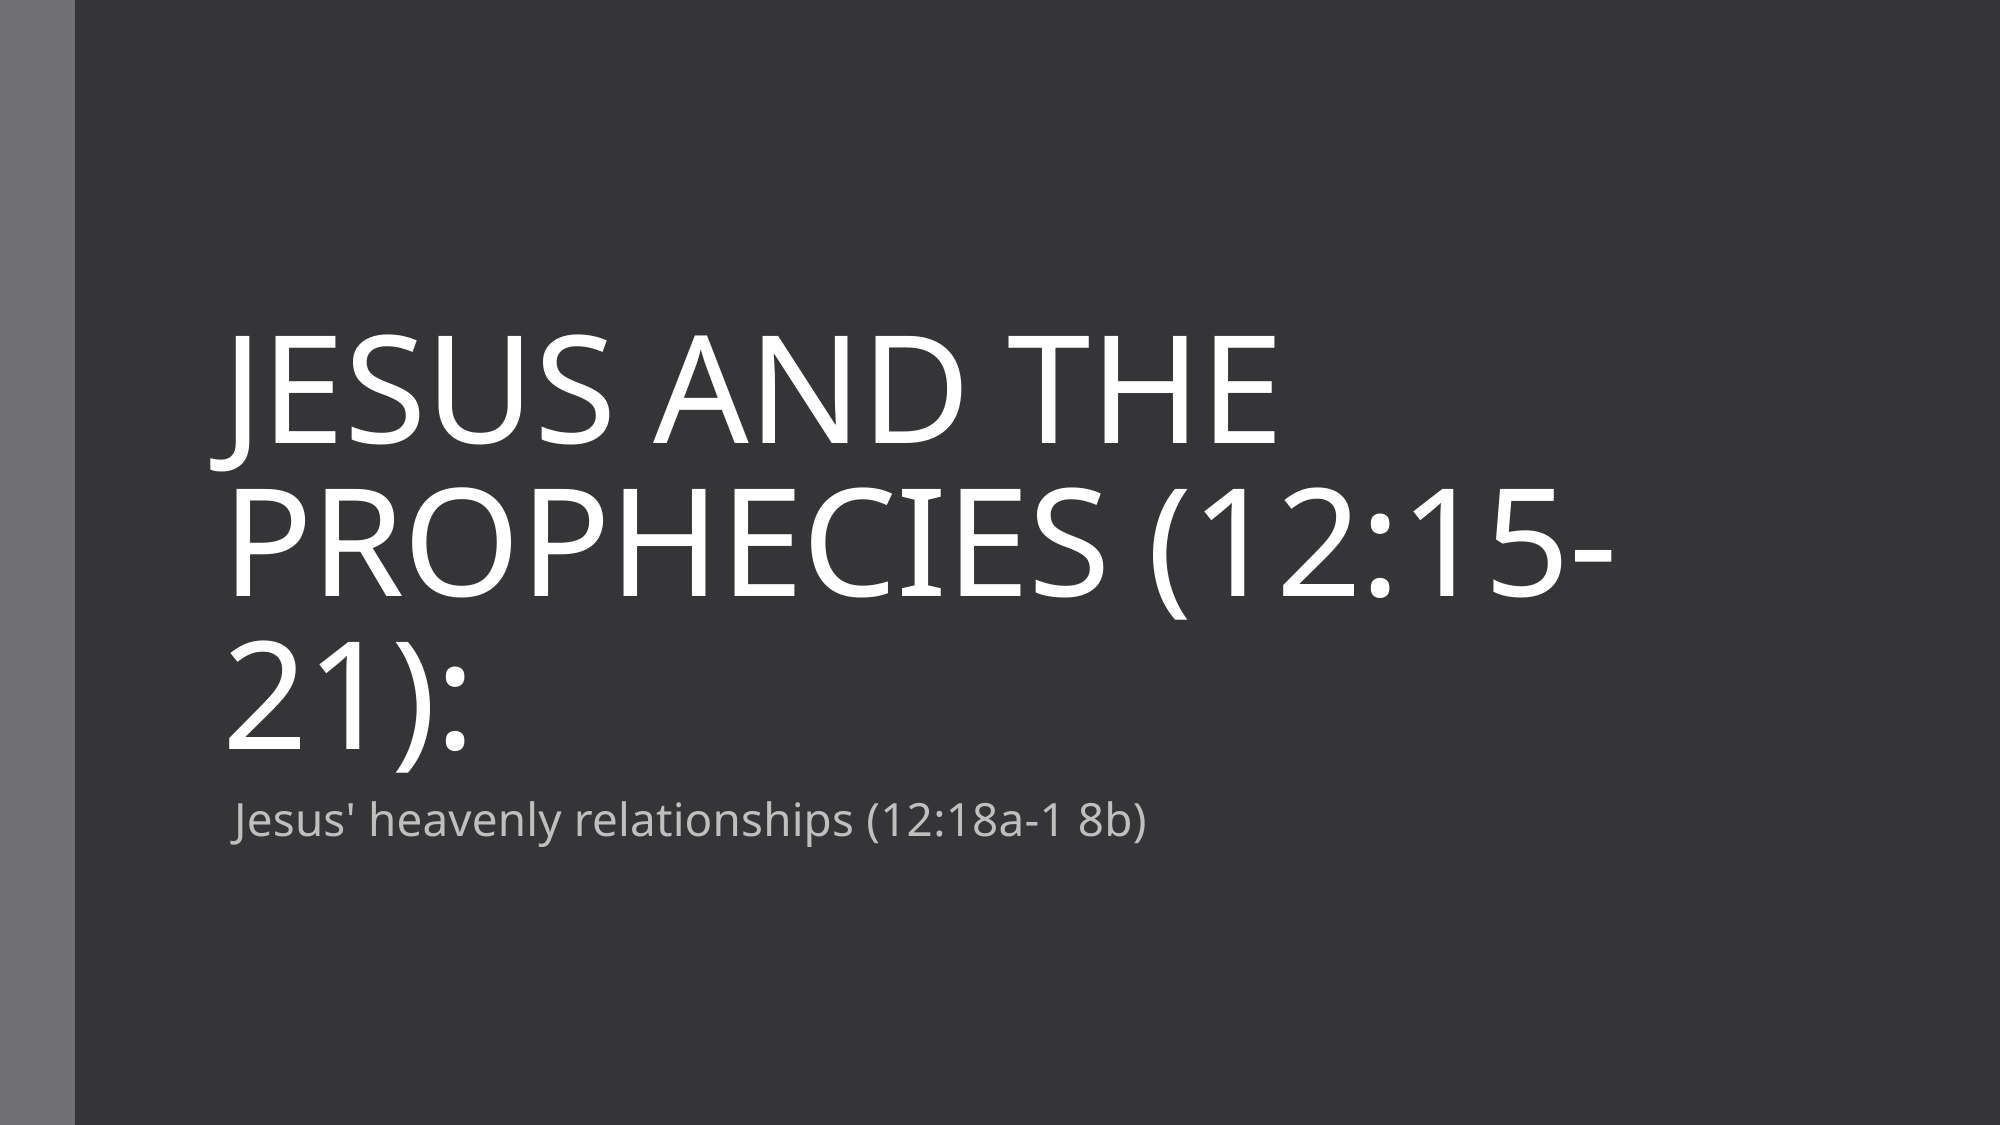

# JESUS AND THE PROPHECIES (12:15-21):
 Jesus' heavenly relationships (12:18a-1 8b)